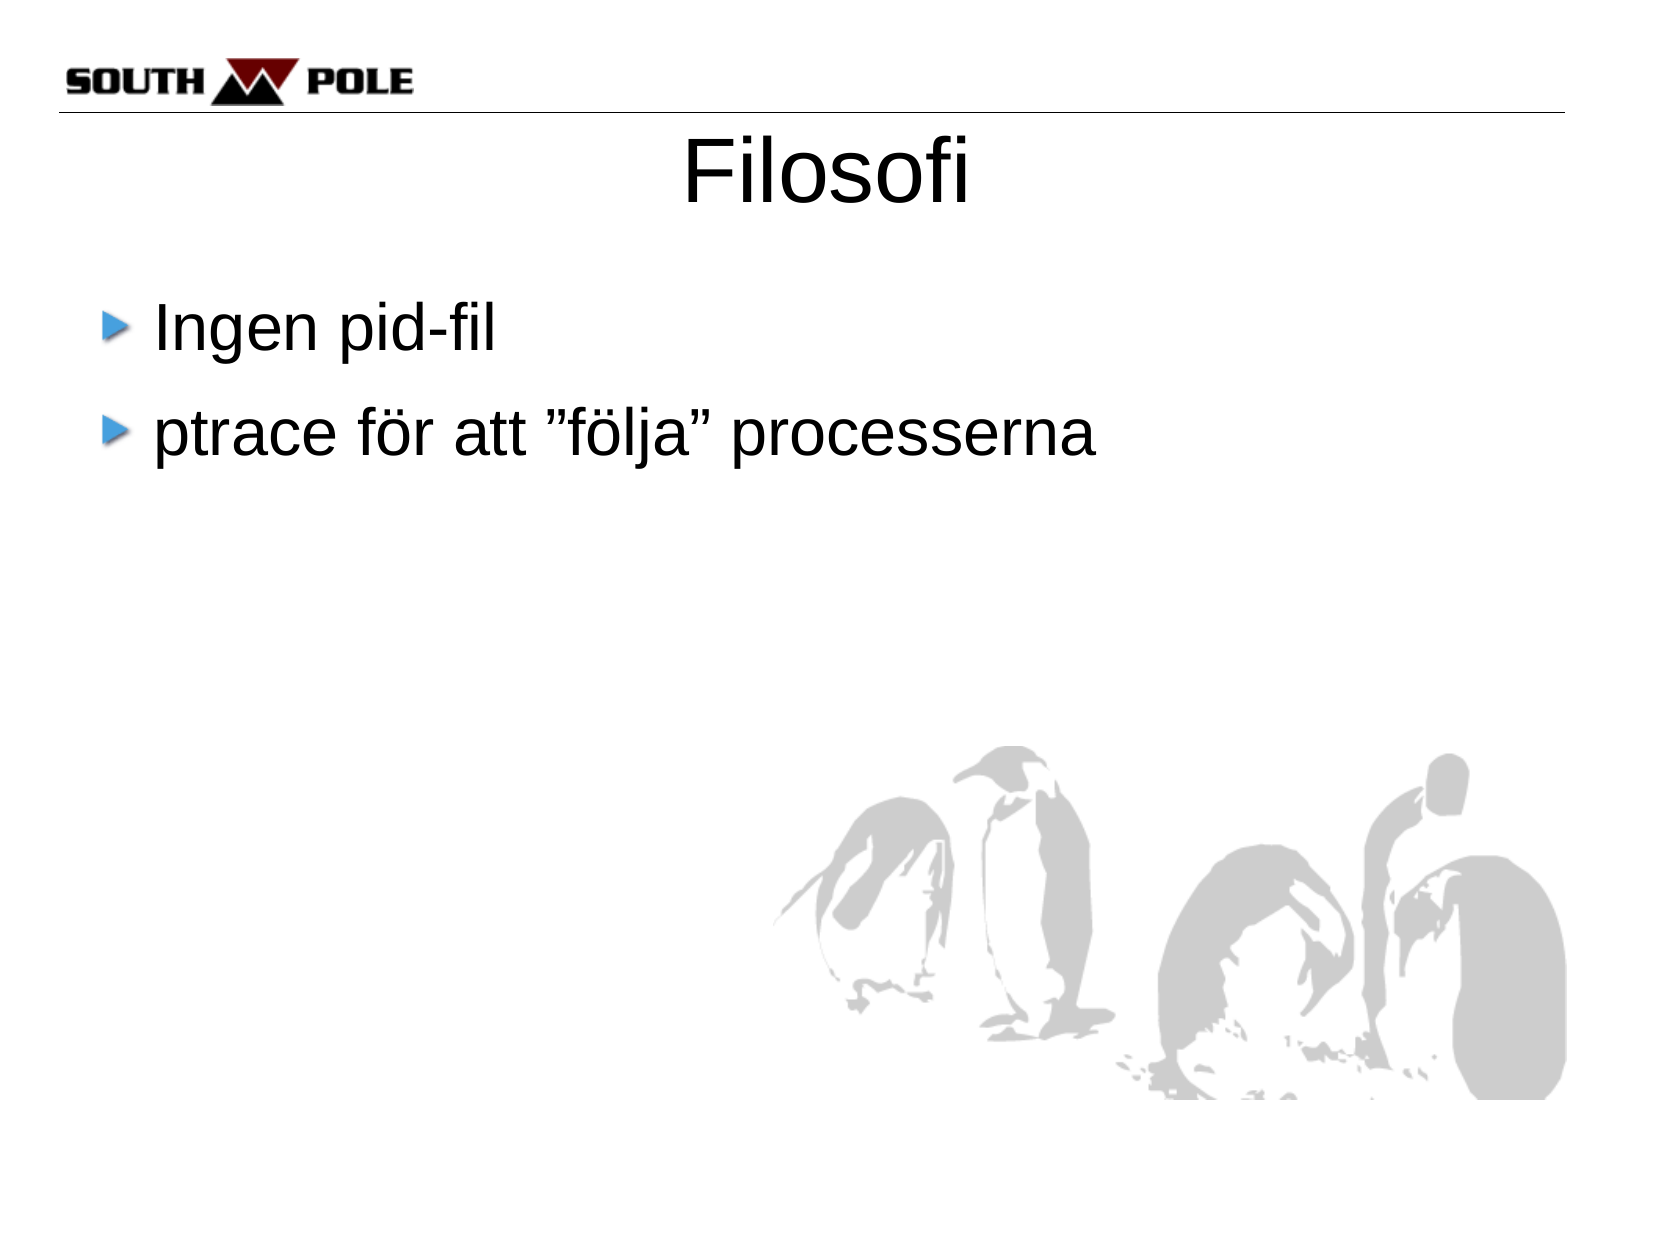

# Filosofi
Ingen pid-fil
ptrace för att ”följa” processerna